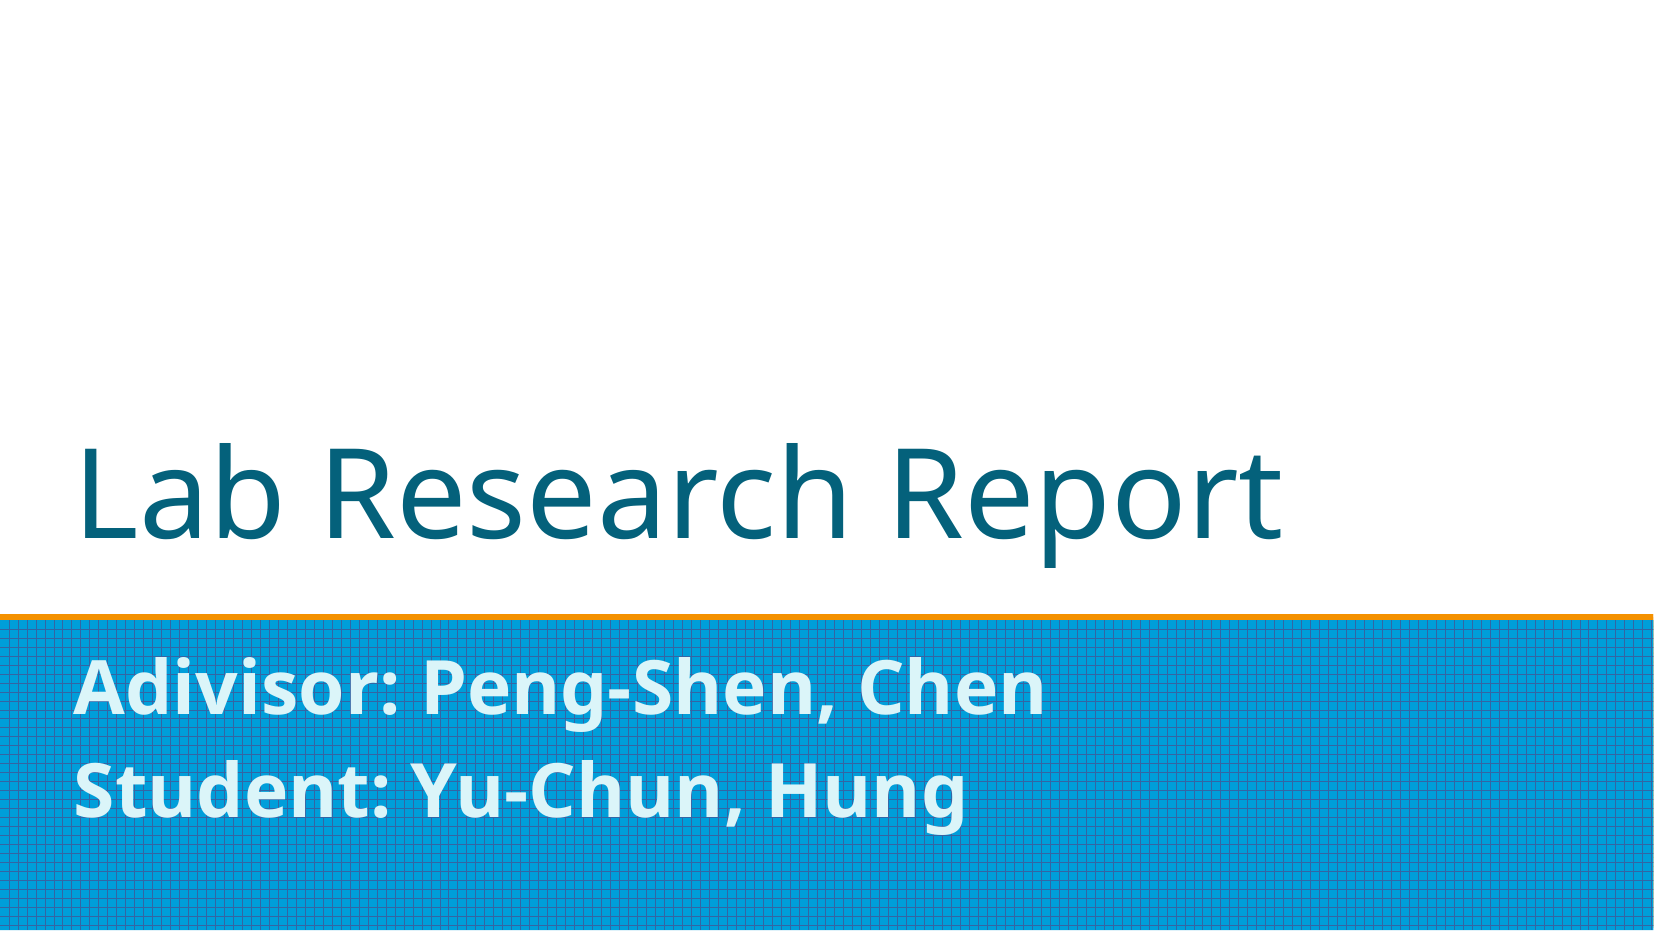

# Lab Research Report
Adivisor: Peng-Shen, Chen
Student: Yu-Chun, Hung